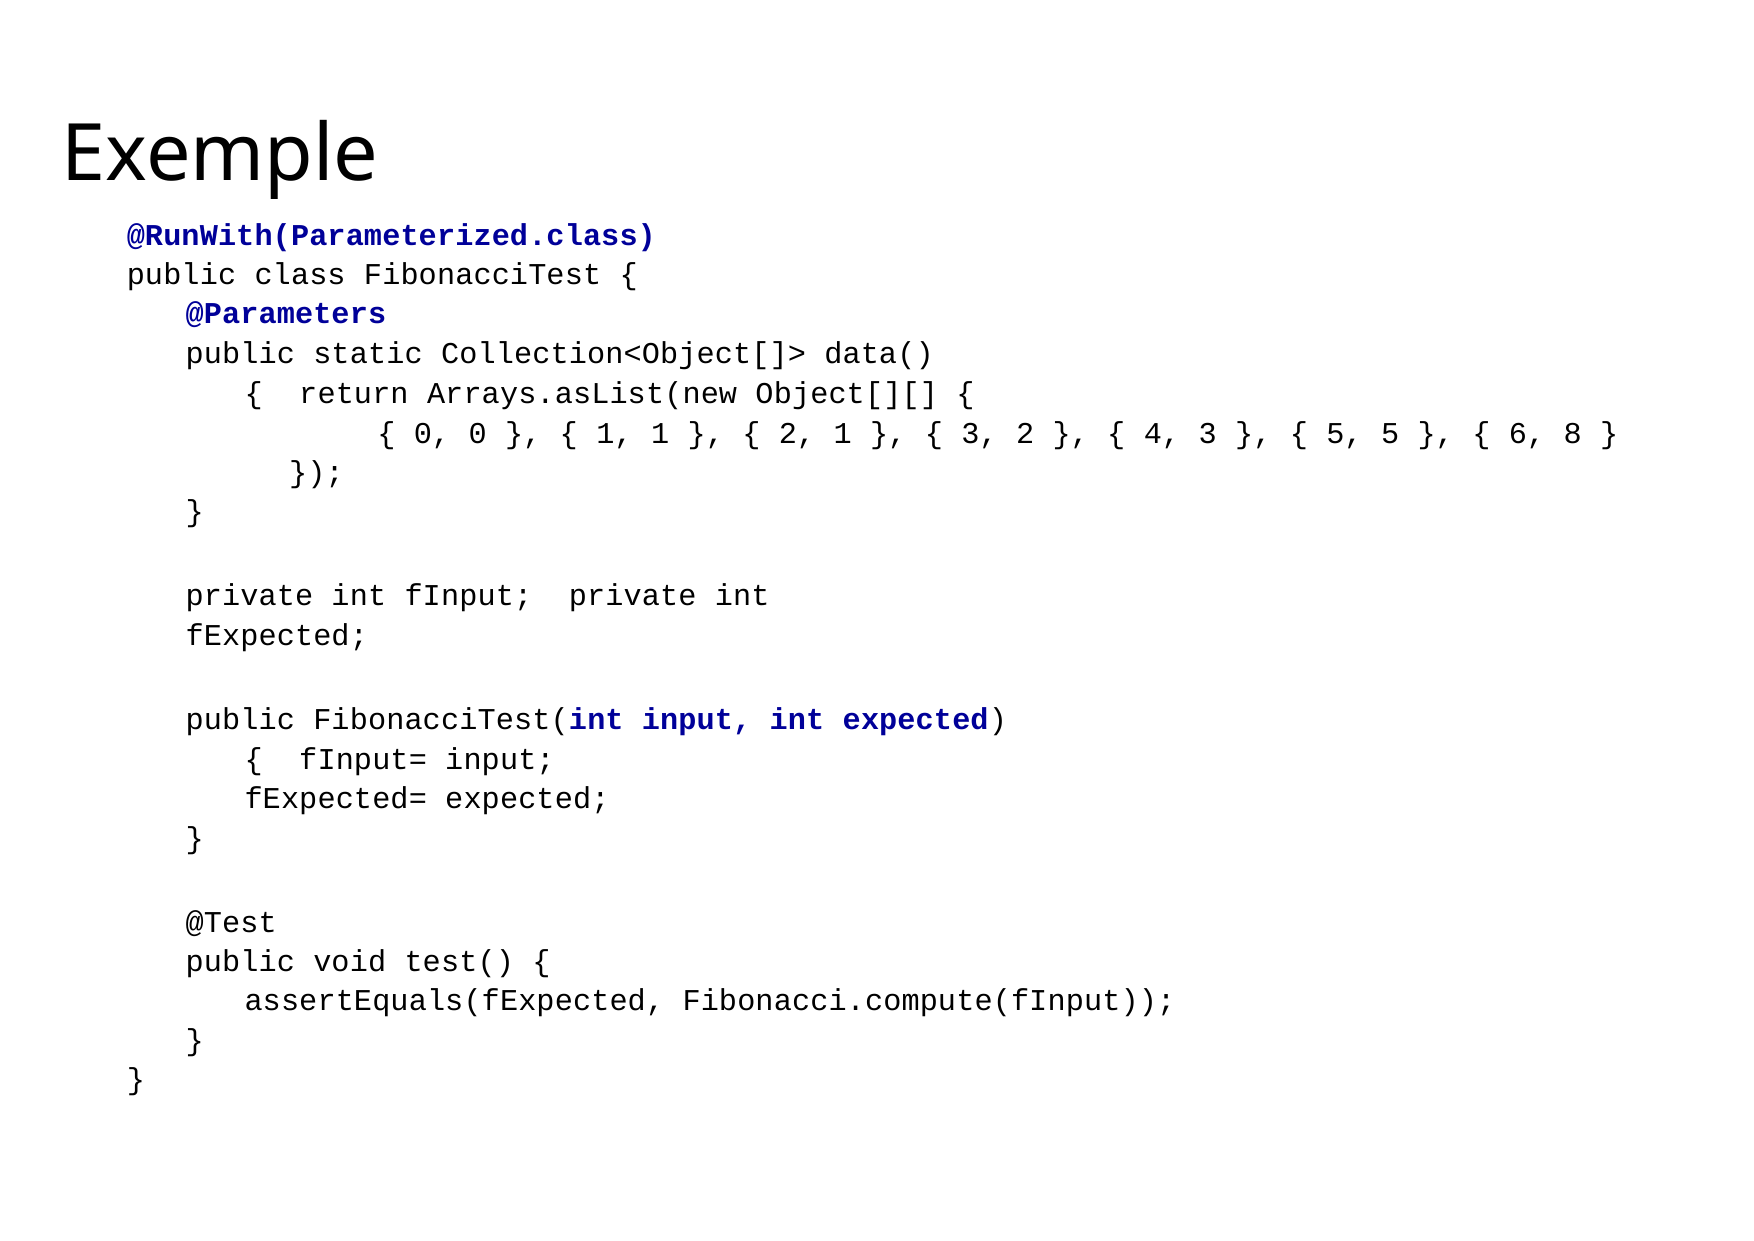

# Exemple
@RunWith(Parameterized.class)
public class FibonacciTest {
@Parameters
public static Collection<Object[]> data() { return Arrays.asList(new Object[][] {
{ 0, 0 }, { 1, 1 }, { 2, 1 }, { 3, 2 }, { 4, 3 }, { 5, 5 }, { 6, 8 }
});
}
private int fInput; private int fExpected;
public FibonacciTest(int input, int expected) { fInput= input;
fExpected= expected;
}
@Test
public void test() {
assertEquals(fExpected, Fibonacci.compute(fInput));
}
}